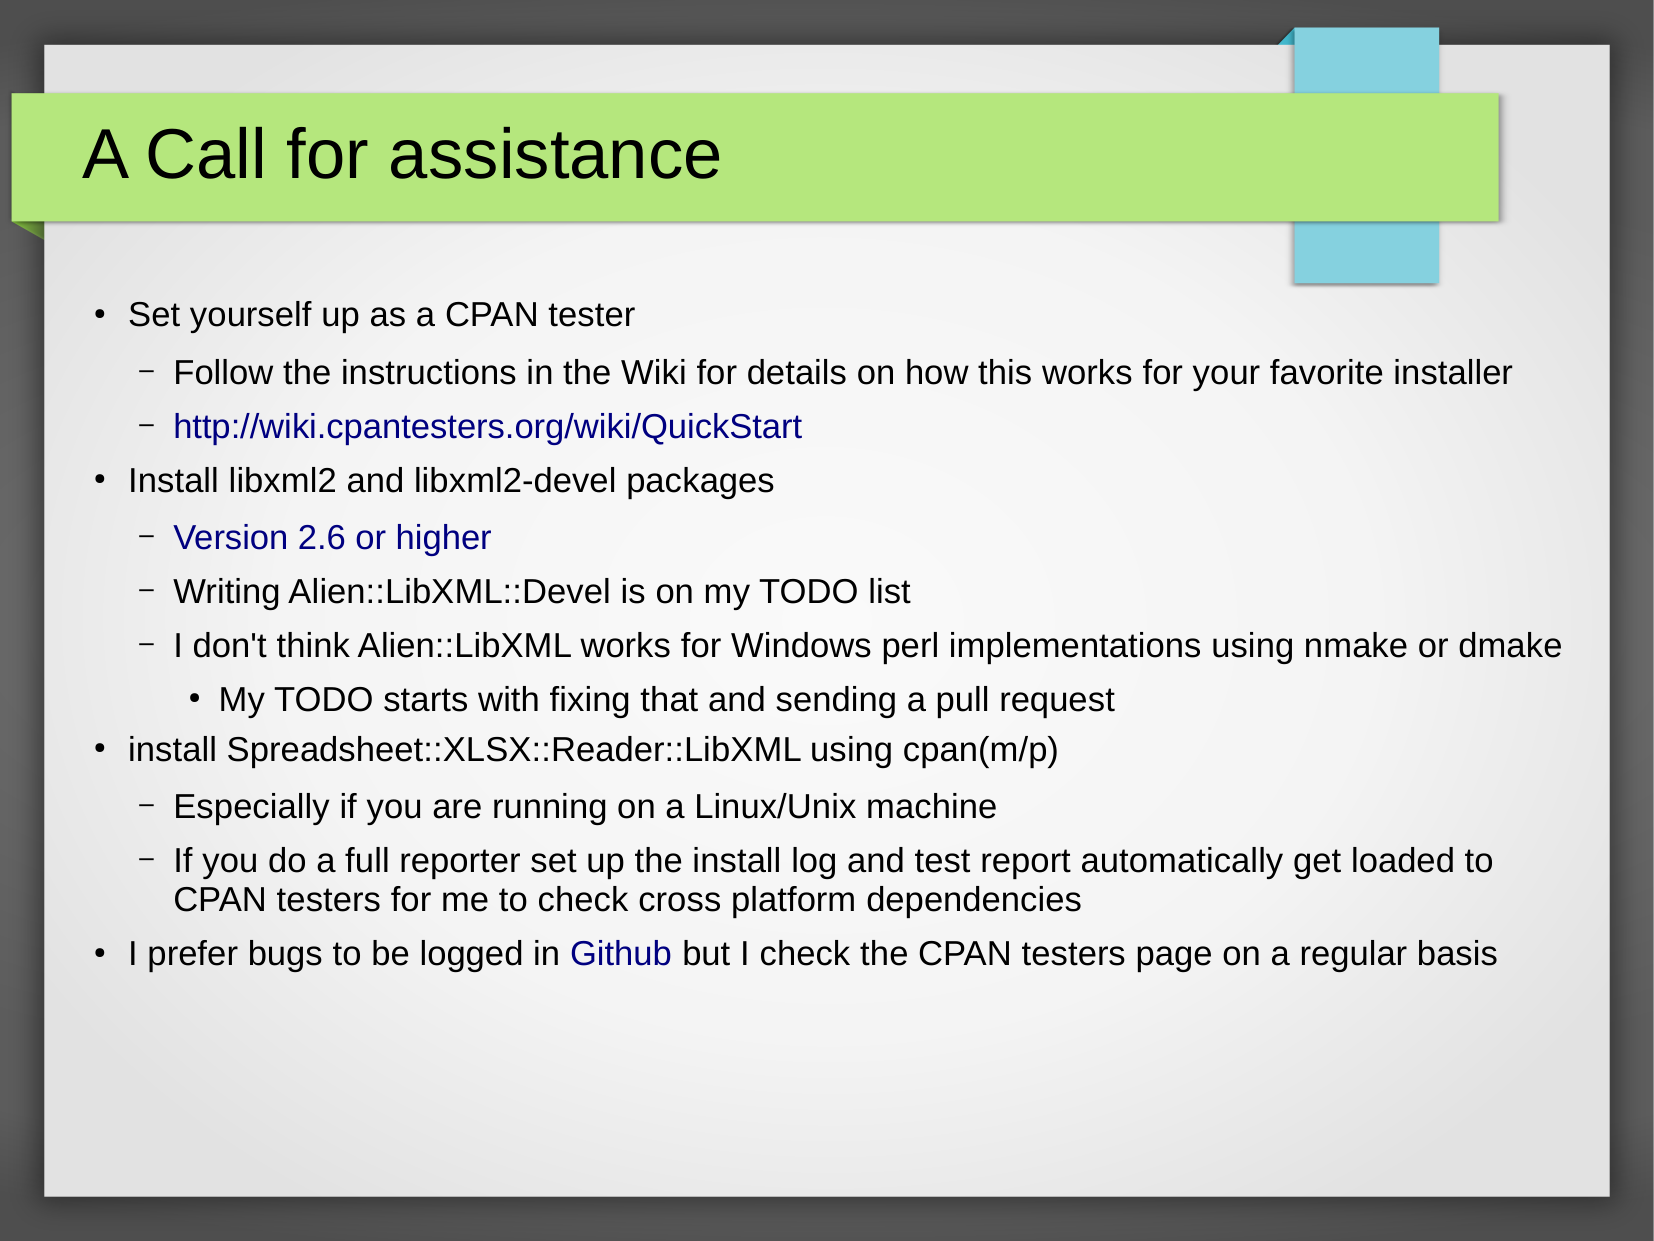

# A Call for assistance
Set yourself up as a CPAN tester
Follow the instructions in the Wiki for details on how this works for your favorite installer
http://wiki.cpantesters.org/wiki/QuickStart
Install libxml2 and libxml2-devel packages
Version 2.6 or higher
Writing Alien::LibXML::Devel is on my TODO list
I don't think Alien::LibXML works for Windows perl implementations using nmake or dmake
My TODO starts with fixing that and sending a pull request
install Spreadsheet::XLSX::Reader::LibXML using cpan(m/p)
Especially if you are running on a Linux/Unix machine
If you do a full reporter set up the install log and test report automatically get loaded to CPAN testers for me to check cross platform dependencies
I prefer bugs to be logged in Github but I check the CPAN testers page on a regular basis